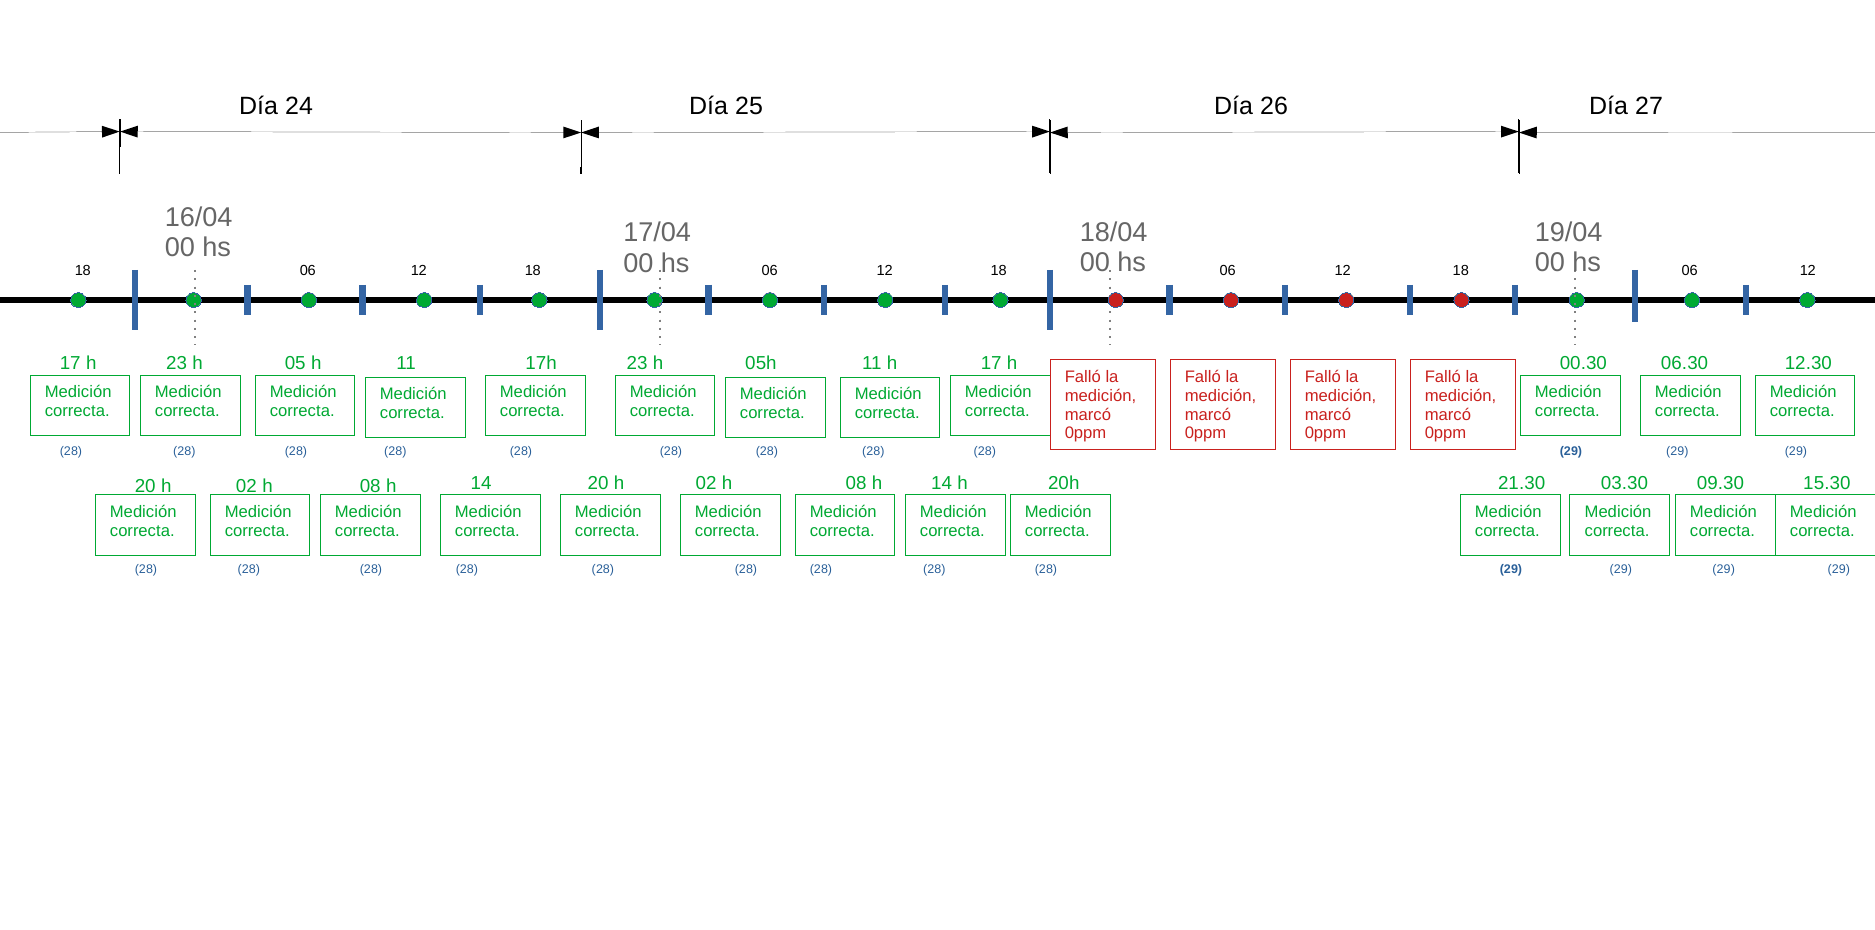

Día 24						Día 25							Día 26					Día 27
16/04
00 hs
18/04
00 hs
19/04
00 hs
17/04
00 hs
18 			06	 12		18			 06	 12		 18			 06	 12	 18			 06		12
17 h	 23 h 		05 h	 11		 17h	 23 h	 05h	 11 h	 17 h		 	 			 		00.30	 06.30		12.30
Falló la medición, marcó 0ppm
Falló la medición, marcó 0ppm
Falló la medición, marcó 0ppm
Falló la medición, marcó 0ppm
Medición correcta.
Medición correcta.
Medición correcta.
Medición correcta.
Medición correcta.
Medición correcta.
Medición correcta.
Medición correcta.
Medición correcta.
Medición correcta.
Medición correcta.
Medición correcta.
(28)	 (28)		(28)	 (28)	 	(28)		(28)	 (28)	 (28)	 (28) 	 	 	 				(29)	 (29)		(29)
14	 20 h 	02 h 	08 h	 14 h	 20h 			 		 21.30	 03.30	 09.30	 15.30
20 h	 02 h		08 h
Medición correcta.
Medición correcta.
Medición correcta.
Medición correcta.
Medición correcta.
Medición correcta.
Medición correcta.
Medición correcta.
Medición correcta.
Medición correcta.
Medición correcta.
Medición correcta.
Medición correcta.
(28)	 (28)		(28)	 (28)	 	 (28)		(28)	(28)	 (28)		(28)
(29)	 (29) (29)	 (29)